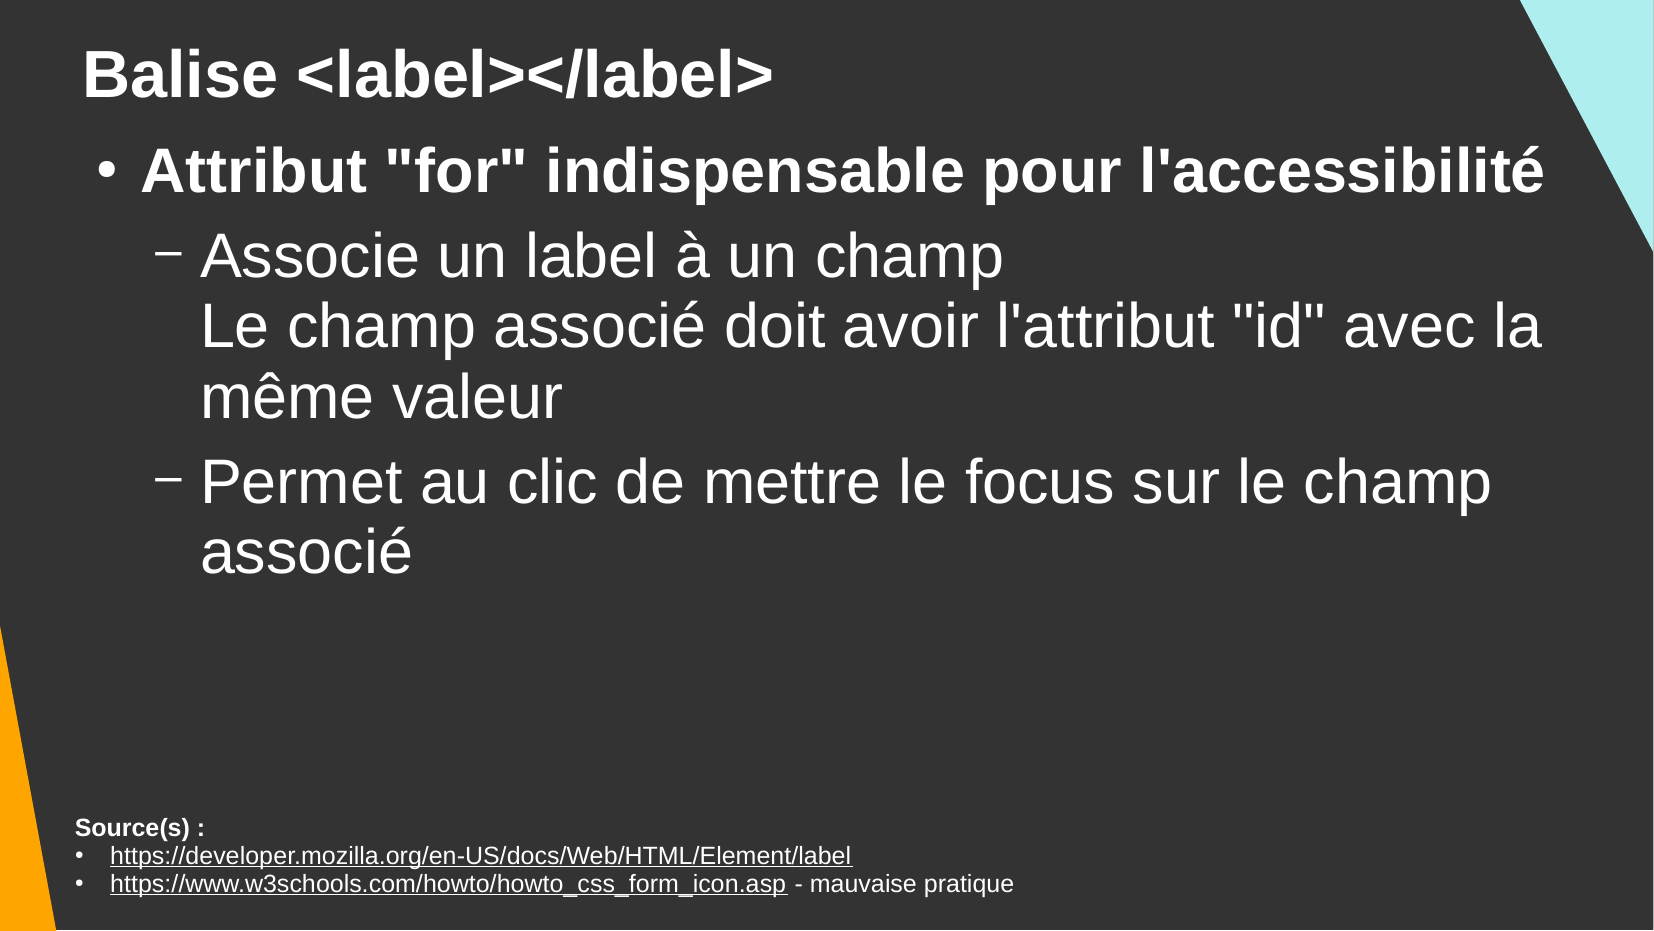

# Balise <label></label>
Attribut "for" indispensable pour l'accessibilité
Associe un label à un champ
Le champ associé doit avoir l'attribut "id" avec la même valeur
Permet au clic de mettre le focus sur le champ associé
Source(s) :
https://developer.mozilla.org/en-US/docs/Web/HTML/Element/label
https://www.w3schools.com/howto/howto_css_form_icon.asp - mauvaise pratique